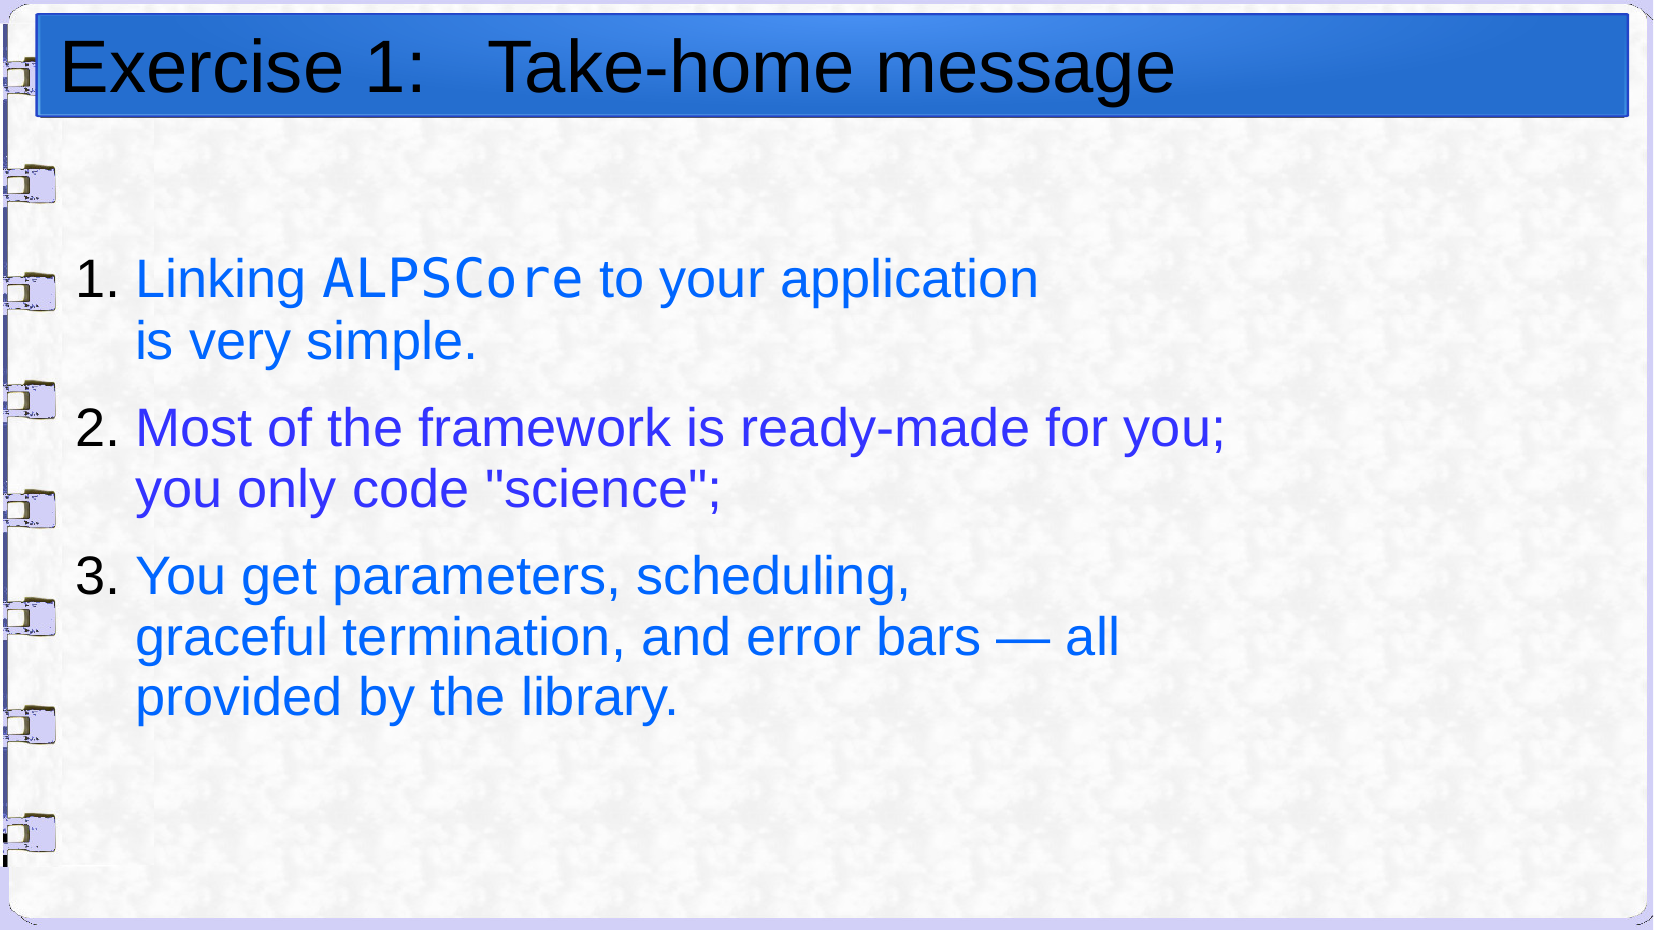

# Exercise 1: Take-home message
 Linking ALPSCore to your application
 is very simple.
 Most of the framework is ready-made for you;
 you only code "science";
 You get parameters, scheduling,
 graceful termination, and error bars — all
 provided by the library.